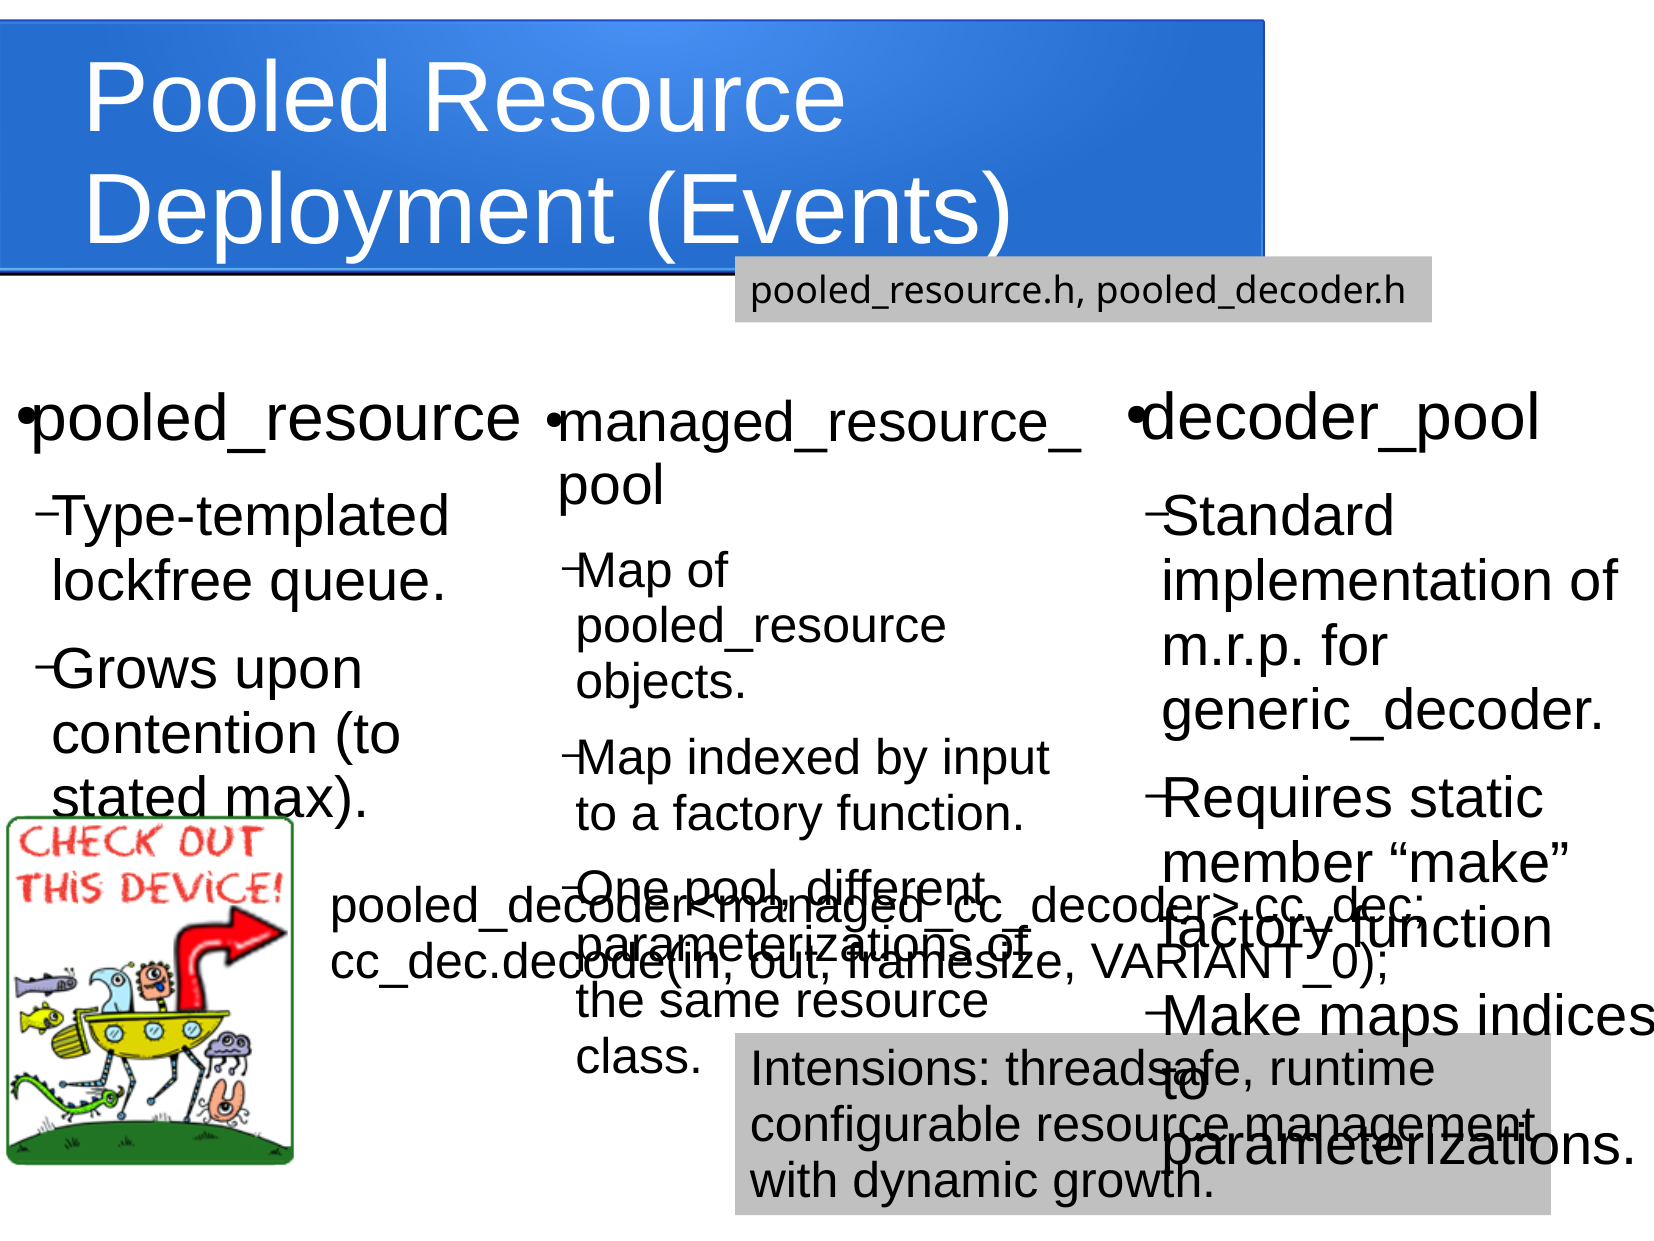

# Pooled Resource Deployment (Events)
pooled_resource.h, pooled_decoder.h
decoder_pool
Standard implementation of m.r.p. for generic_decoder.
Requires static member “make” factory function
Make maps indices to parameterizations.
pooled_resource
Type-templated lockfree queue.
Grows upon contention (to stated max).
managed_resource_pool
Map of pooled_resource objects.
Map indexed by input to a factory function.
One pool, different parameterizations of the same resource class.
pooled_decoder<managed_cc_decoder> cc_dec;
cc_dec.decode(in, out, framesize, VARIANT_0);
Intensions: threadsafe, runtime
configurable resource management
with dynamic growth.